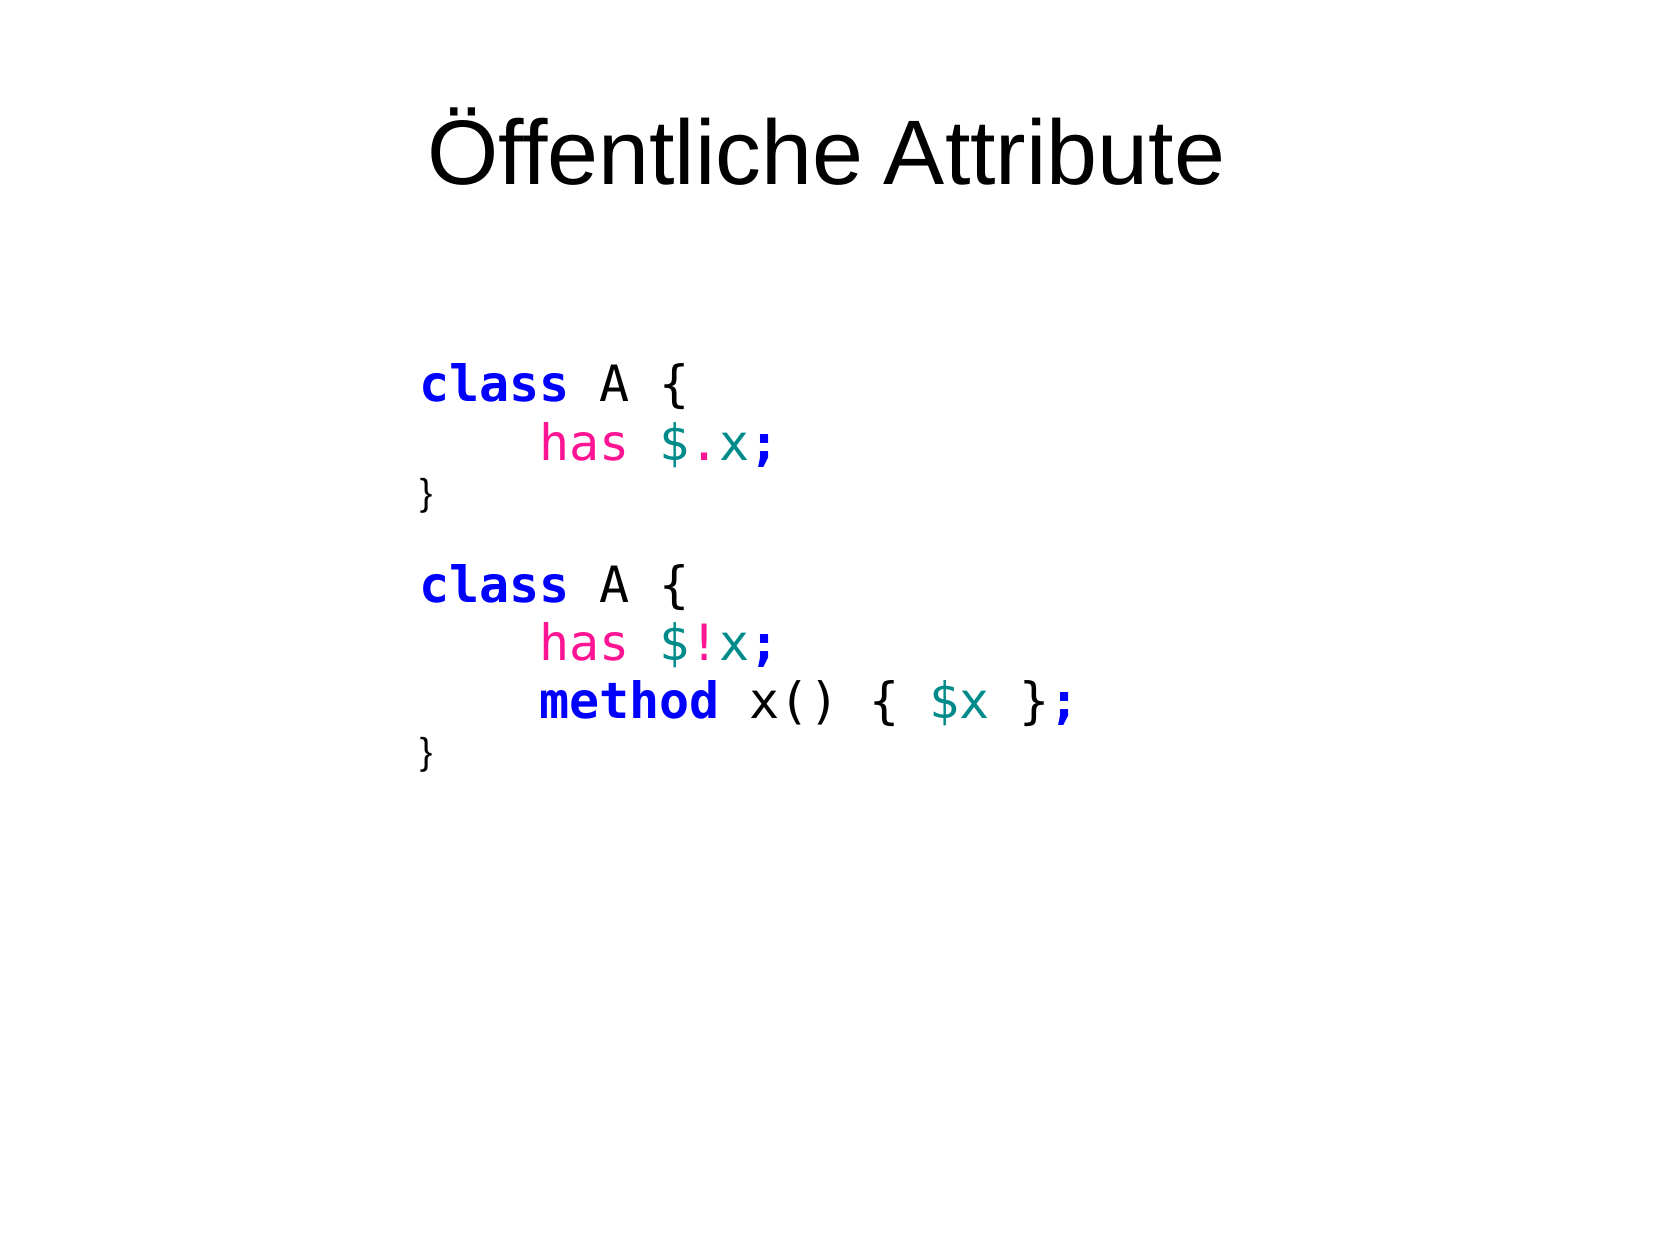

# Öffentliche Attribute
class A {
 has $.x;
}
class A {
 has $!x;
 method x() { $x };
}